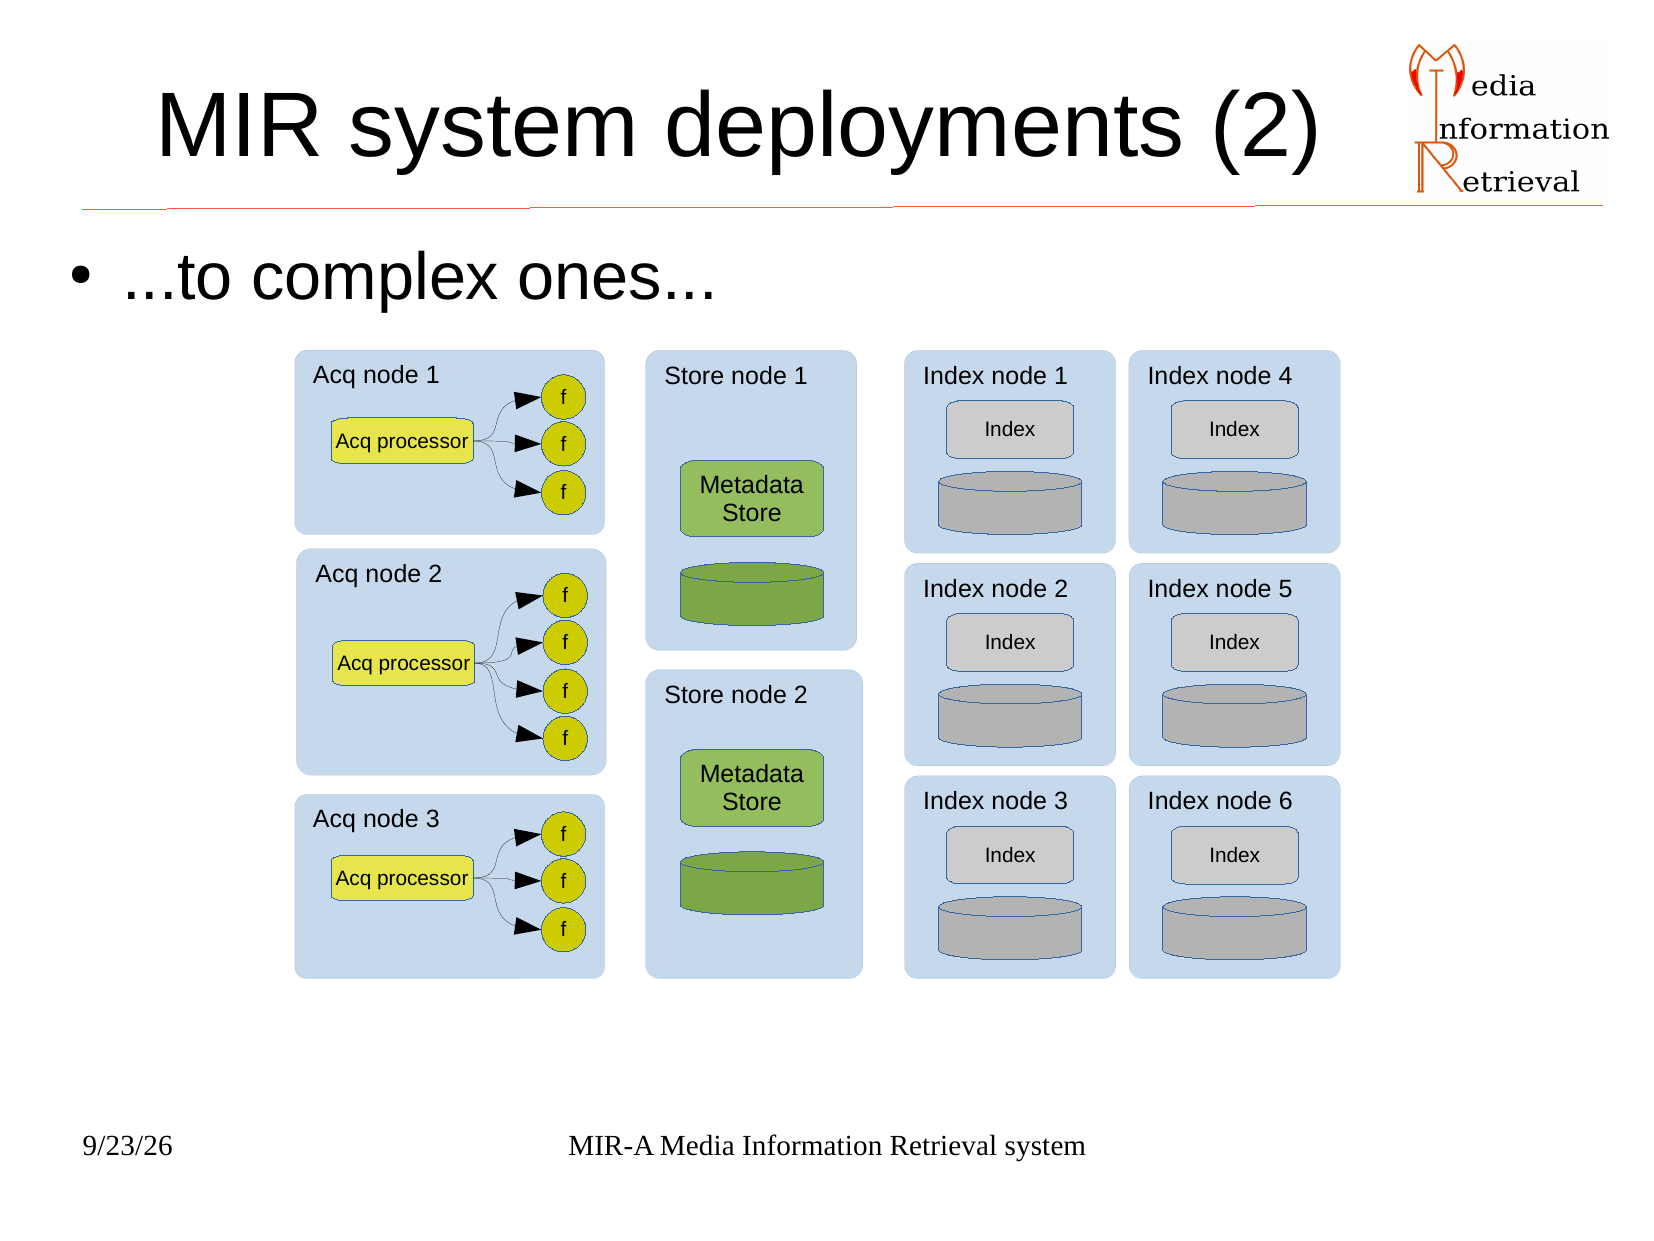

# MIR system deployments (2)
...to complex ones...
Acq node 1
Store node 1
Index node 1
Index node 4
f
Index
Index
Acq processor
f
Metadata
Store
f
Acq node 2
Index node 2
Index node 5
f
Index
Index
f
Acq processor
f
Store node 2
f
Metadata
Store
Index node 3
Index node 6
Acq node 3
f
Index
Index
Acq processor
f
f